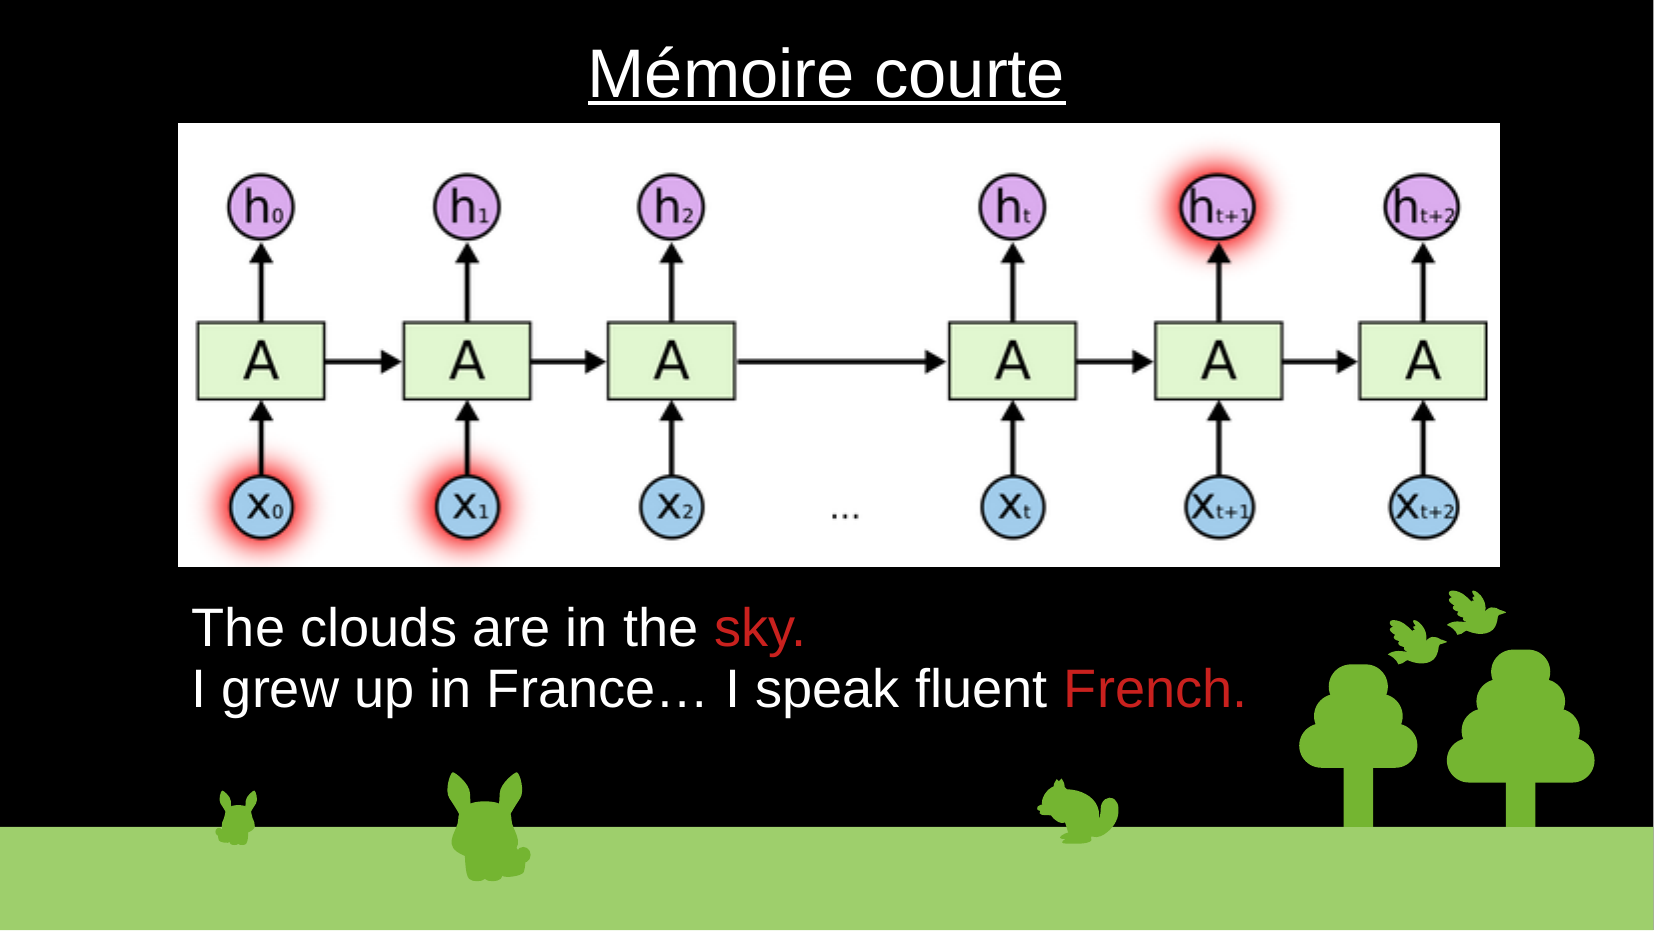

# Mémoire courte
The clouds are in the sky.
I grew up in France… I speak fluent French.